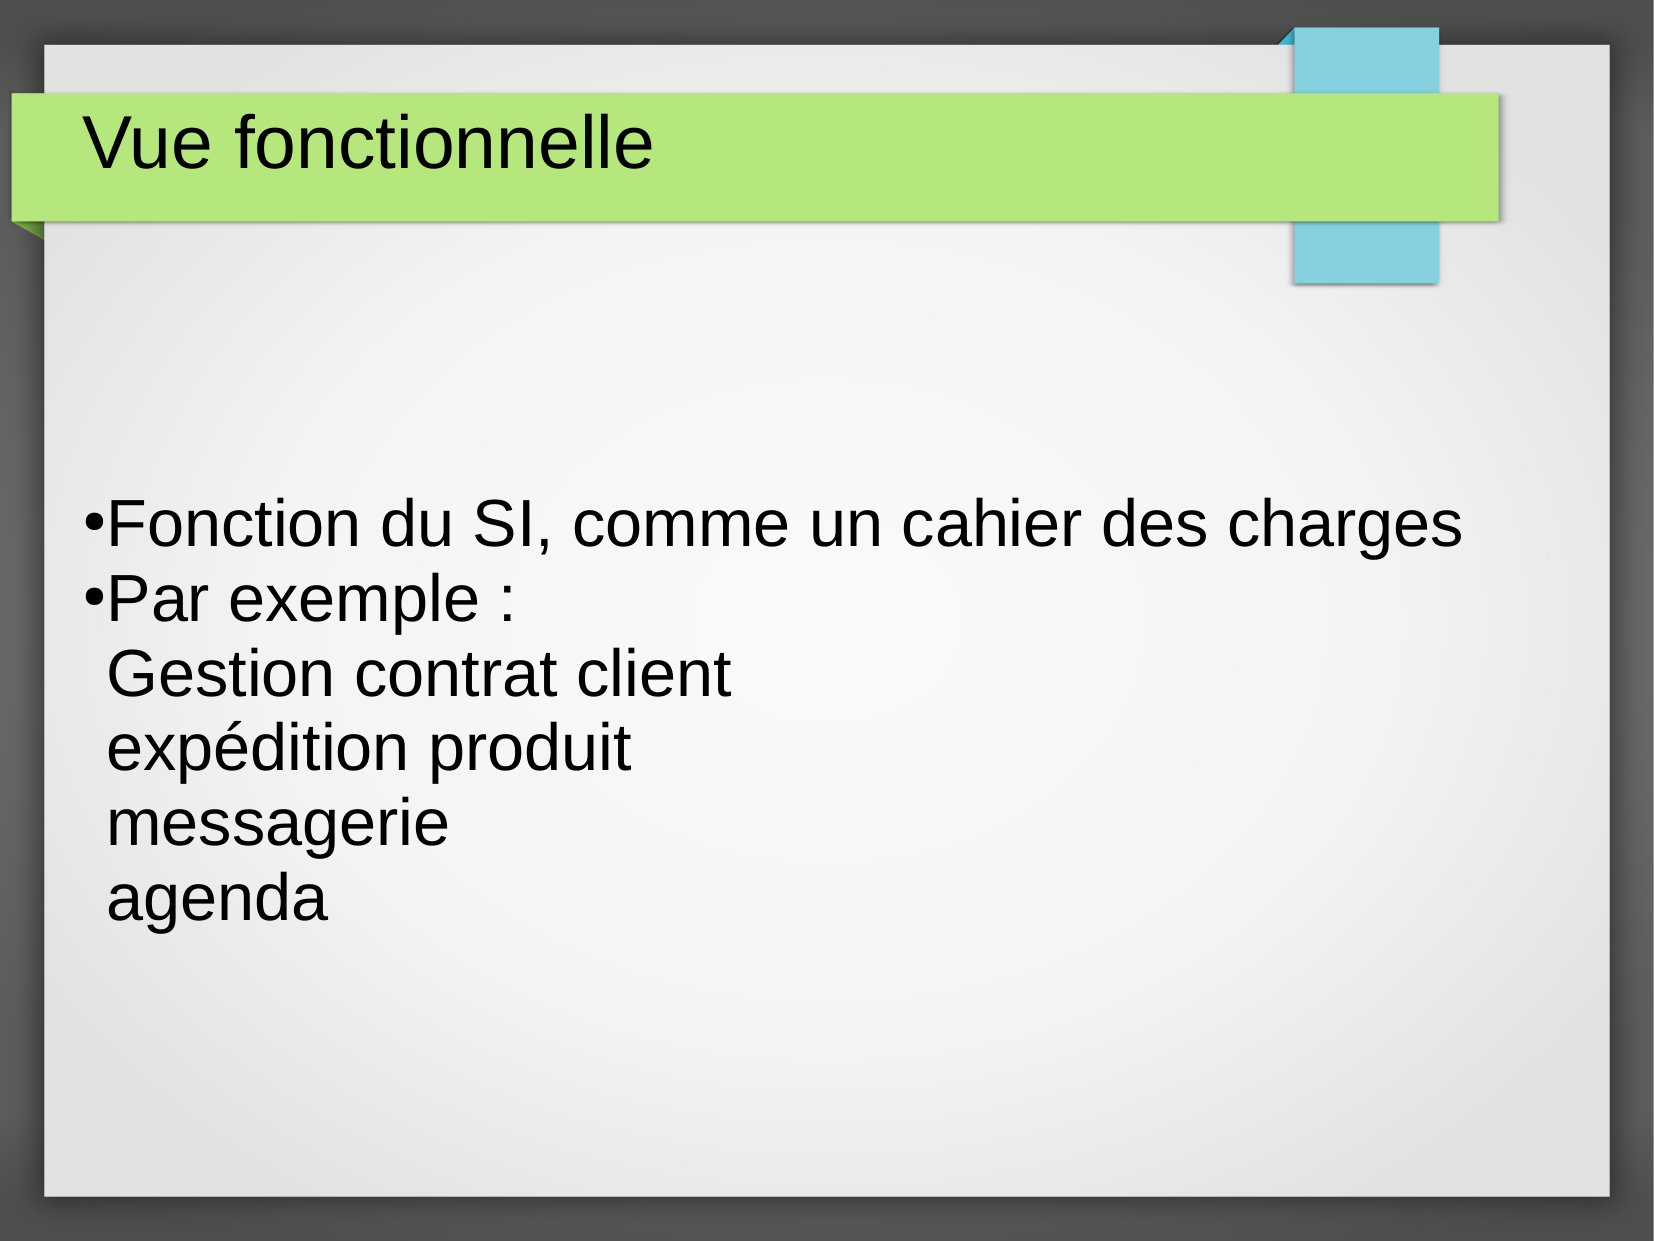

# Vue fonctionnelle
Fonction du SI, comme un cahier des charges
Par exemple :
Gestion contrat client
expédition produit
messagerie
agenda